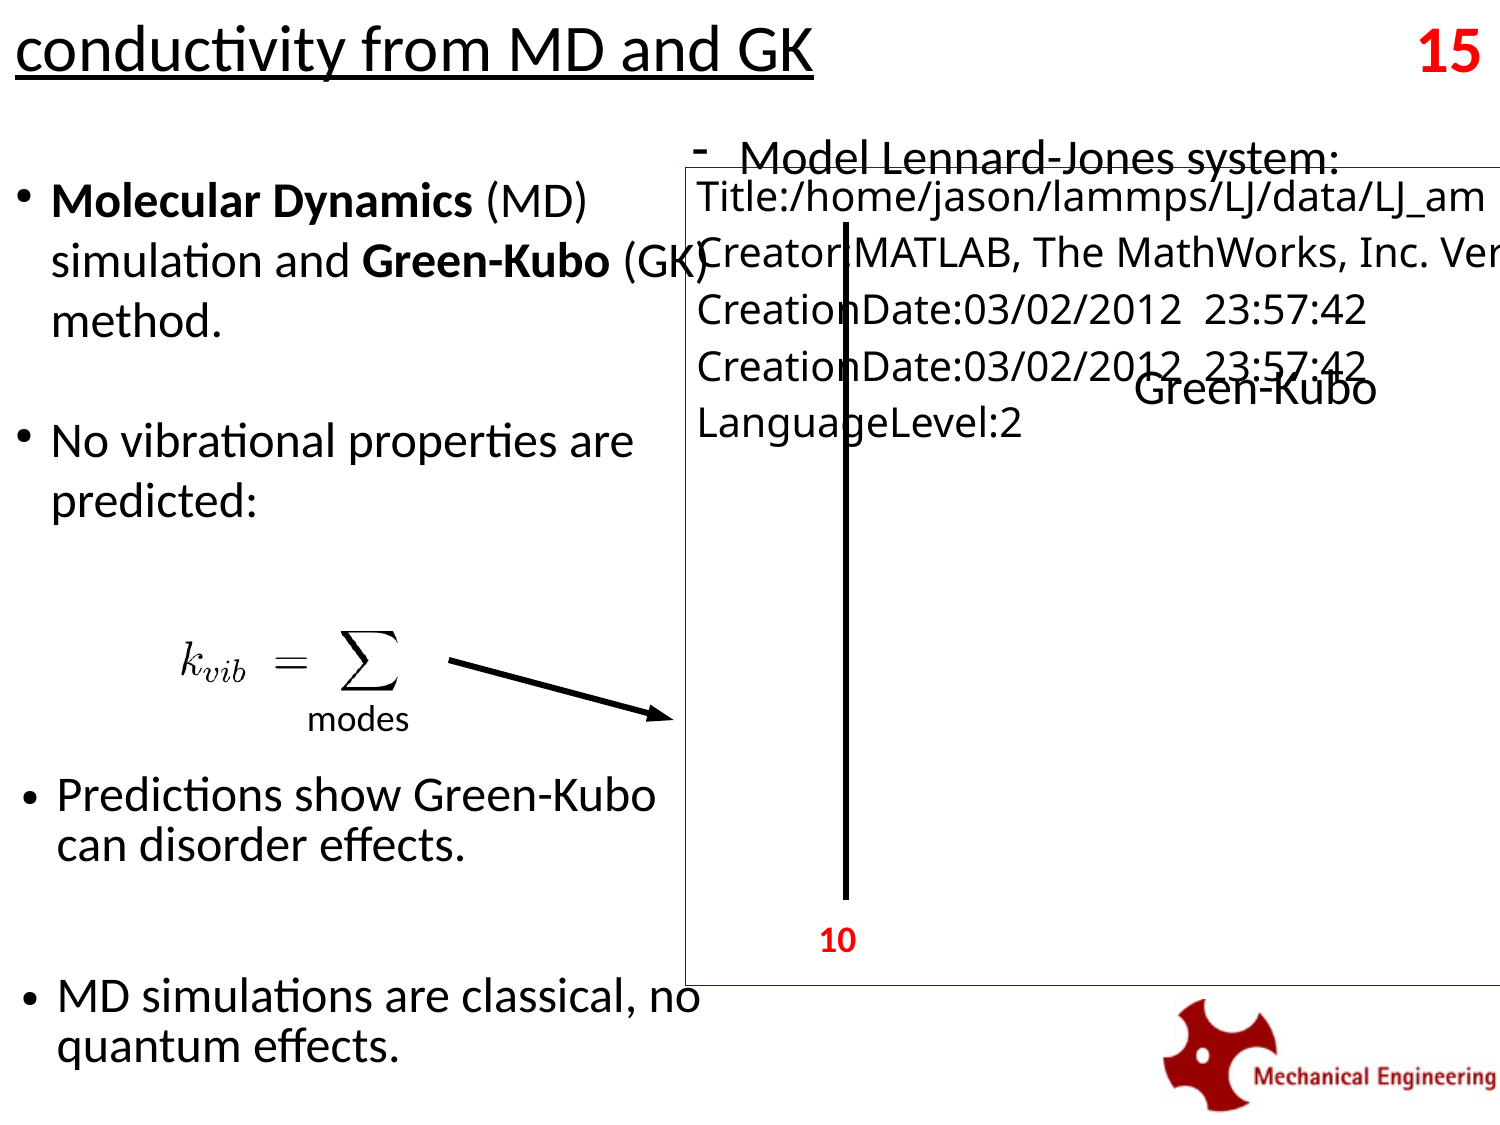

# conductivity from MD and GK
15
 Model Lennard-Jones system:
Molecular Dynamics (MD) simulation and Green-Kubo (GK) method.
No vibrational properties are predicted:
Green-Kubo
modes
Predictions show Green-Kubo can disorder effects.
10
MD simulations are classical, no quantum effects.